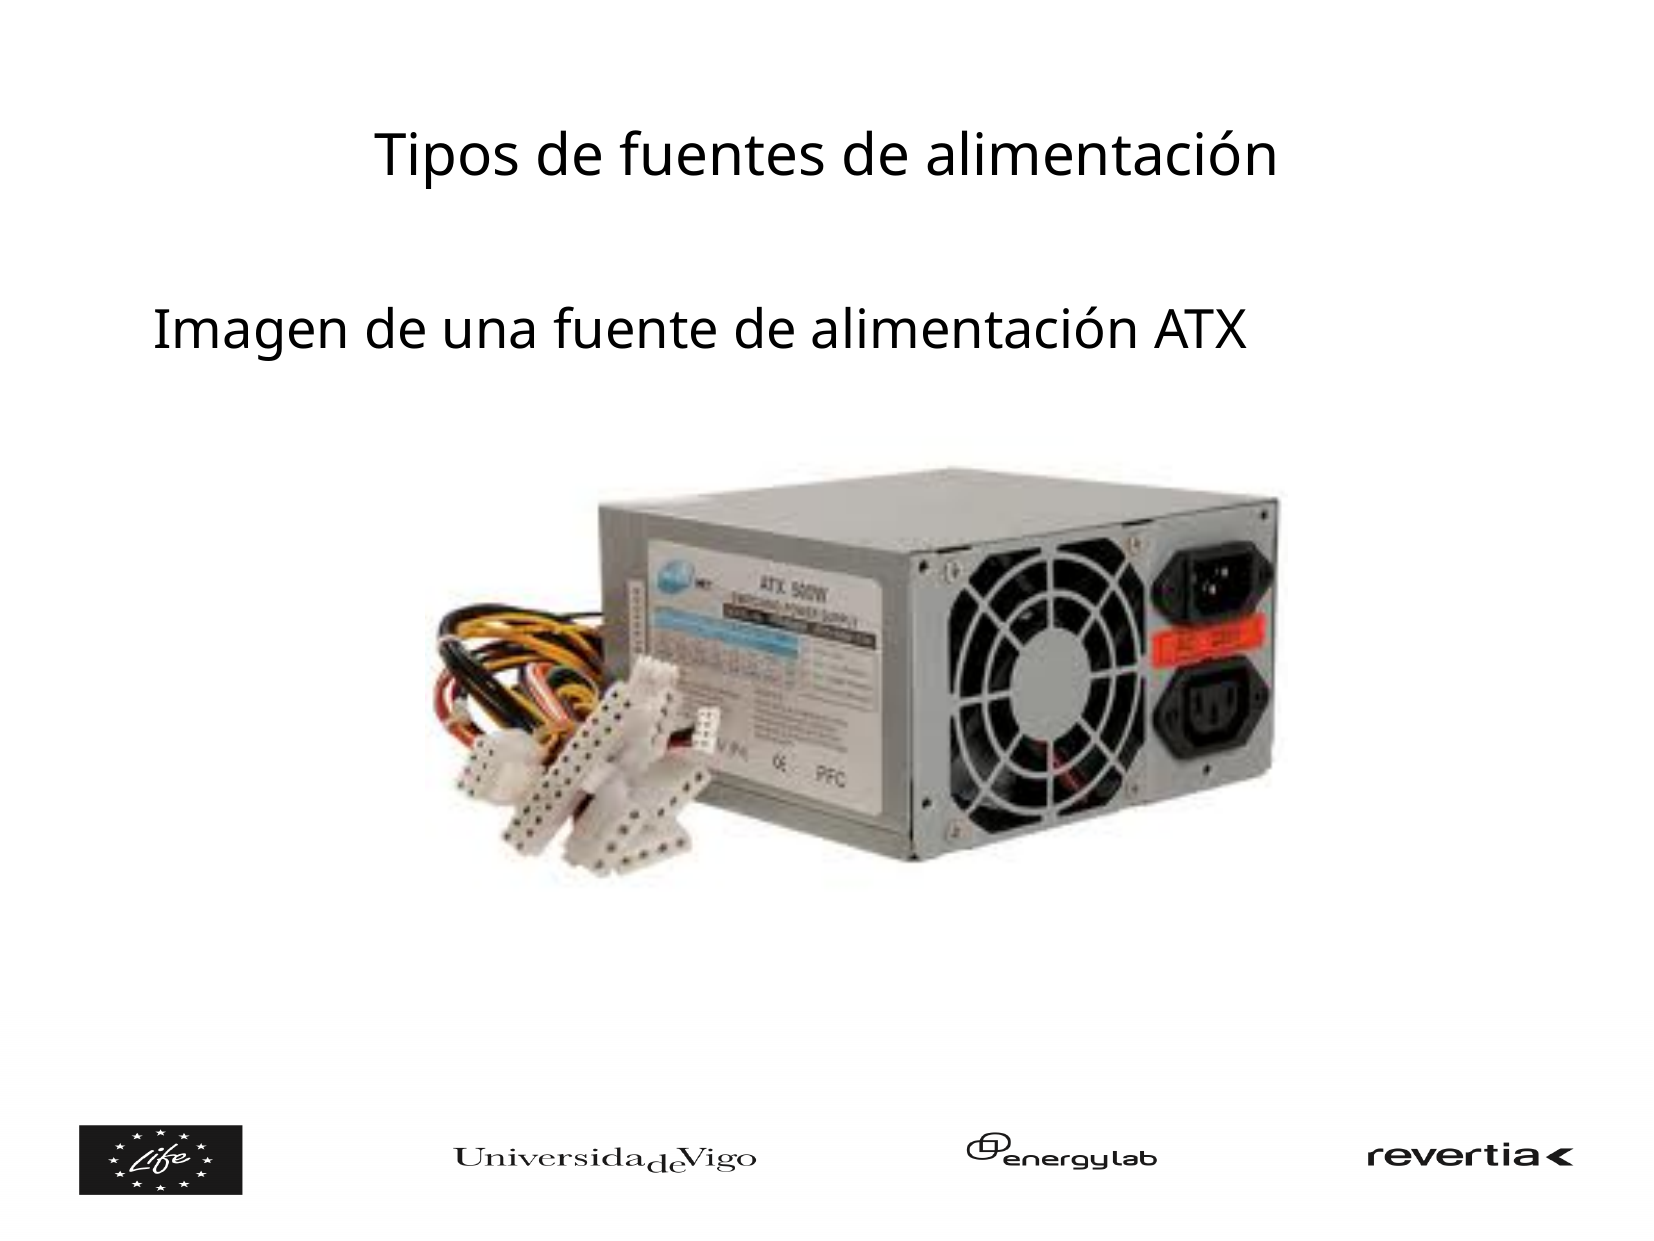

# Tipos de fuentes de alimentación
Imagen de una fuente de alimentación ATX